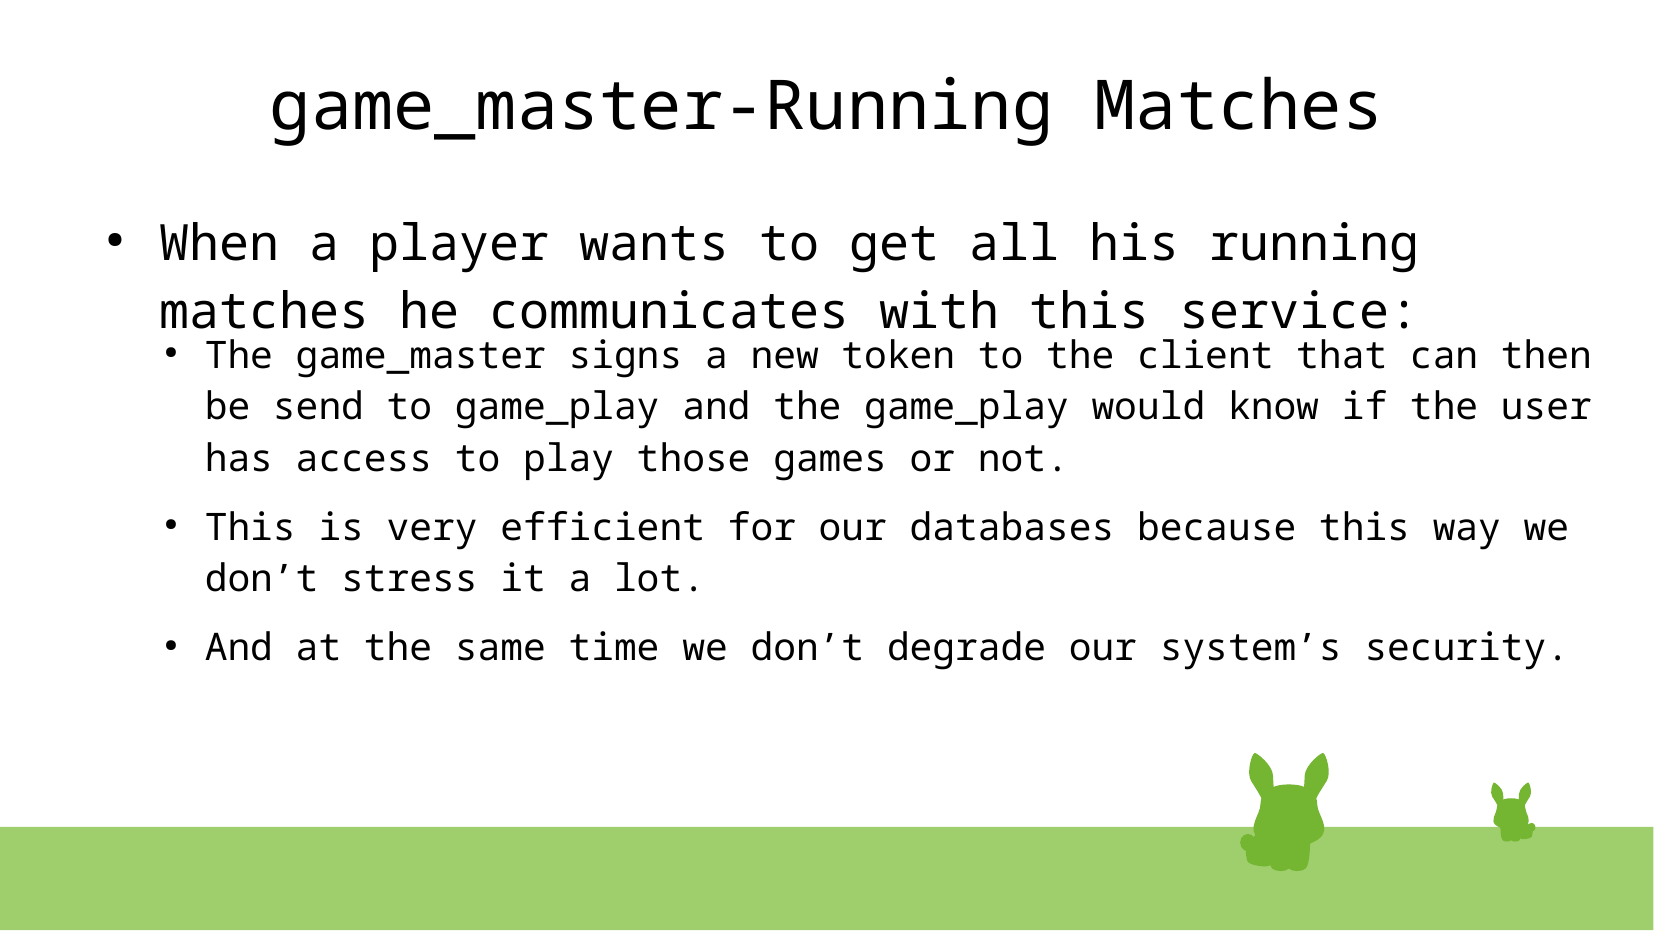

# game_master-Running Matches
When a player wants to get all his running matches he communicates with this service:
The game_master signs a new token to the client that can then be send to game_play and the game_play would know if the user has access to play those games or not.
This is very efficient for our databases because this way we don’t stress it a lot.
And at the same time we don’t degrade our system’s security.